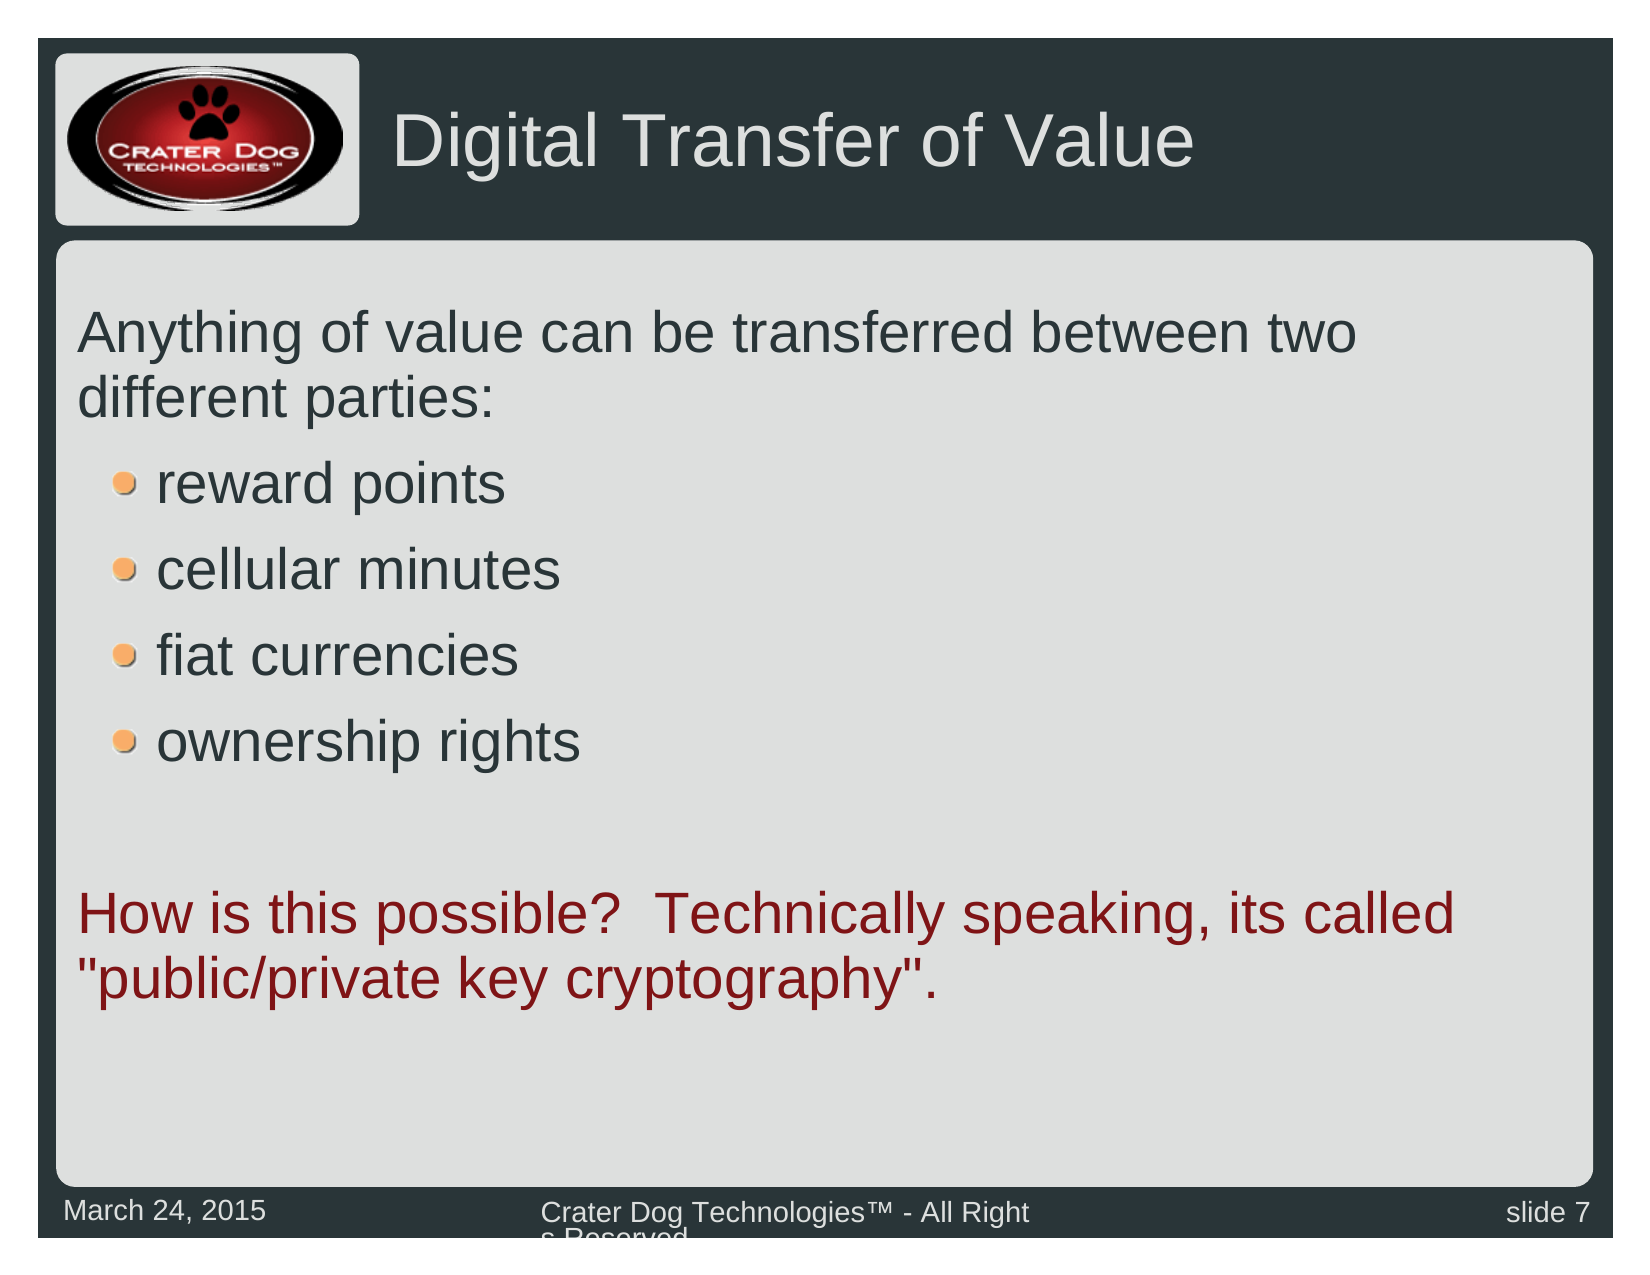

# Digital Transfer of Value
Anything of value can be transferred between two different parties:
reward points
cellular minutes
fiat currencies
ownership rights
How is this possible? Technically speaking, its called "public/private key cryptography".
Crater Dog Technologies™ - All Rights Reserved
7